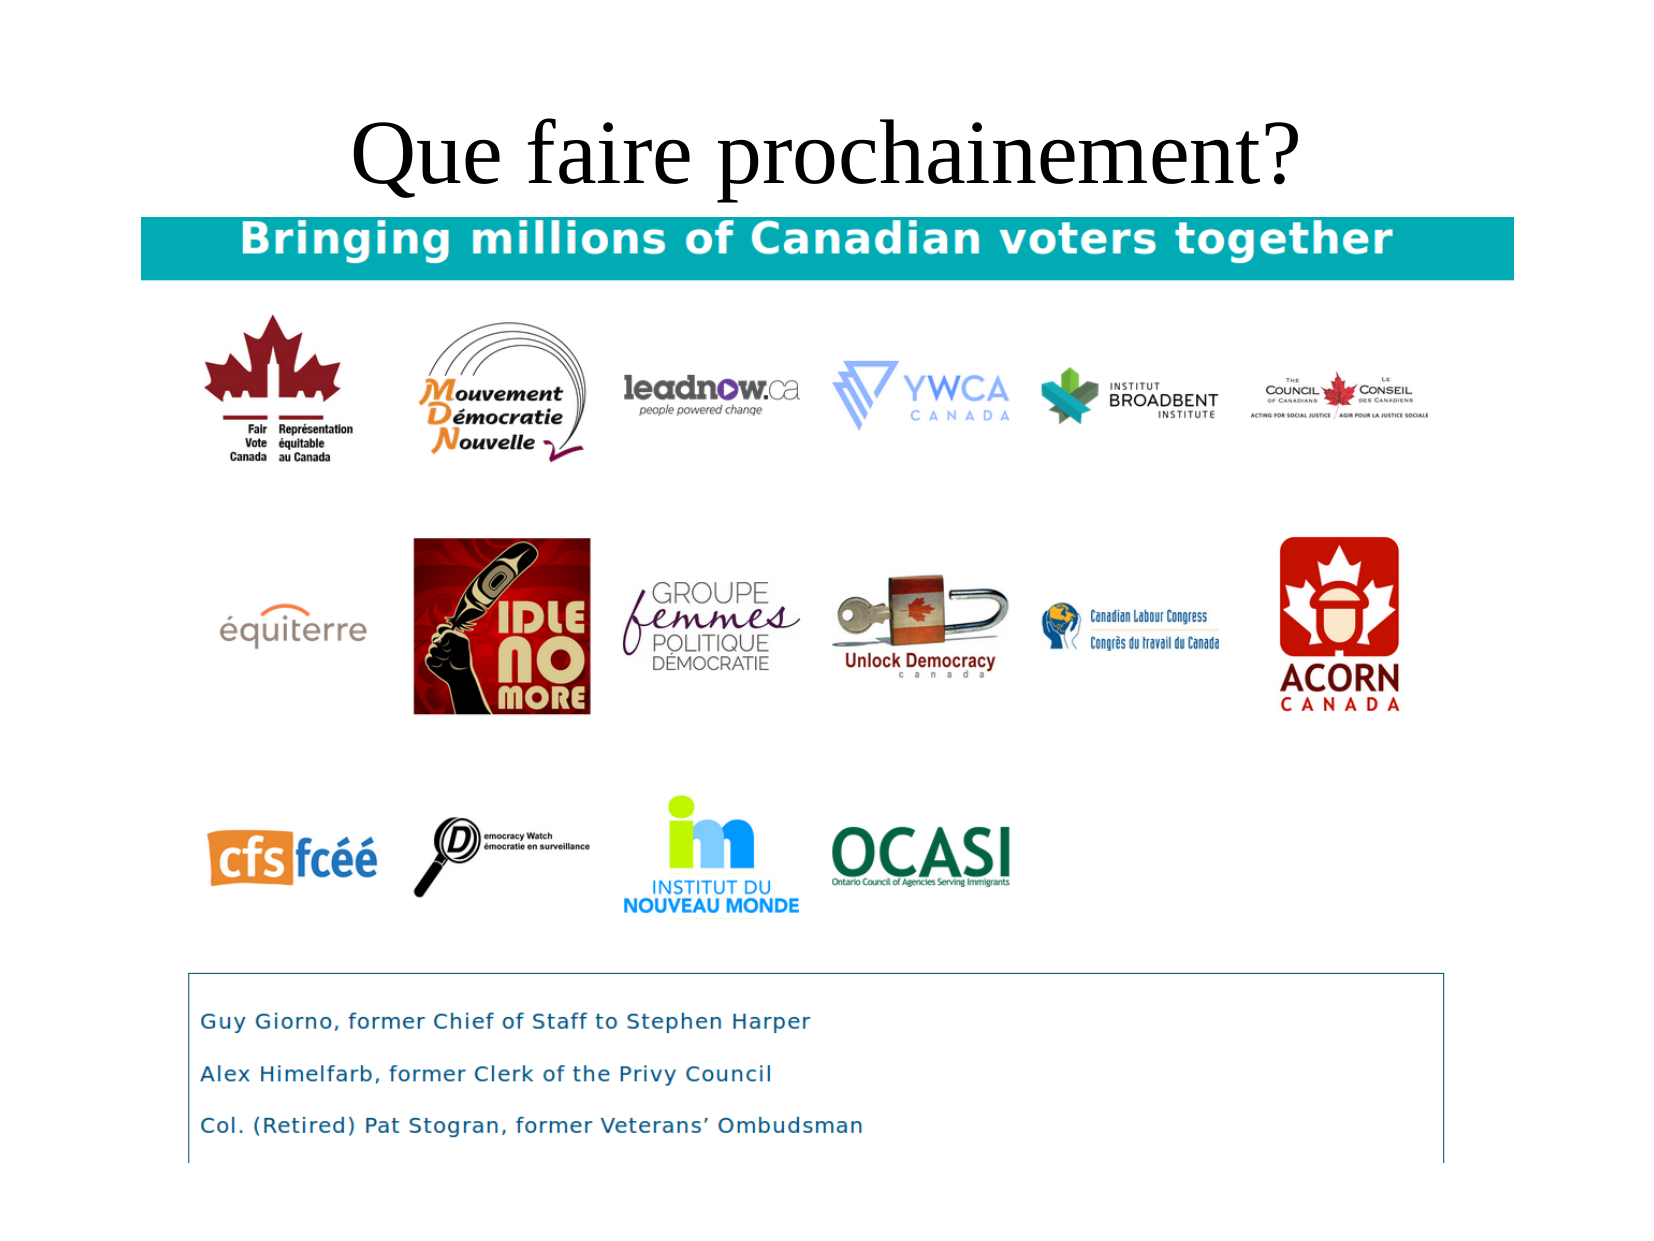

# Que faire prochainement?
www.fairvote.ca - NCR@fairvote.ca